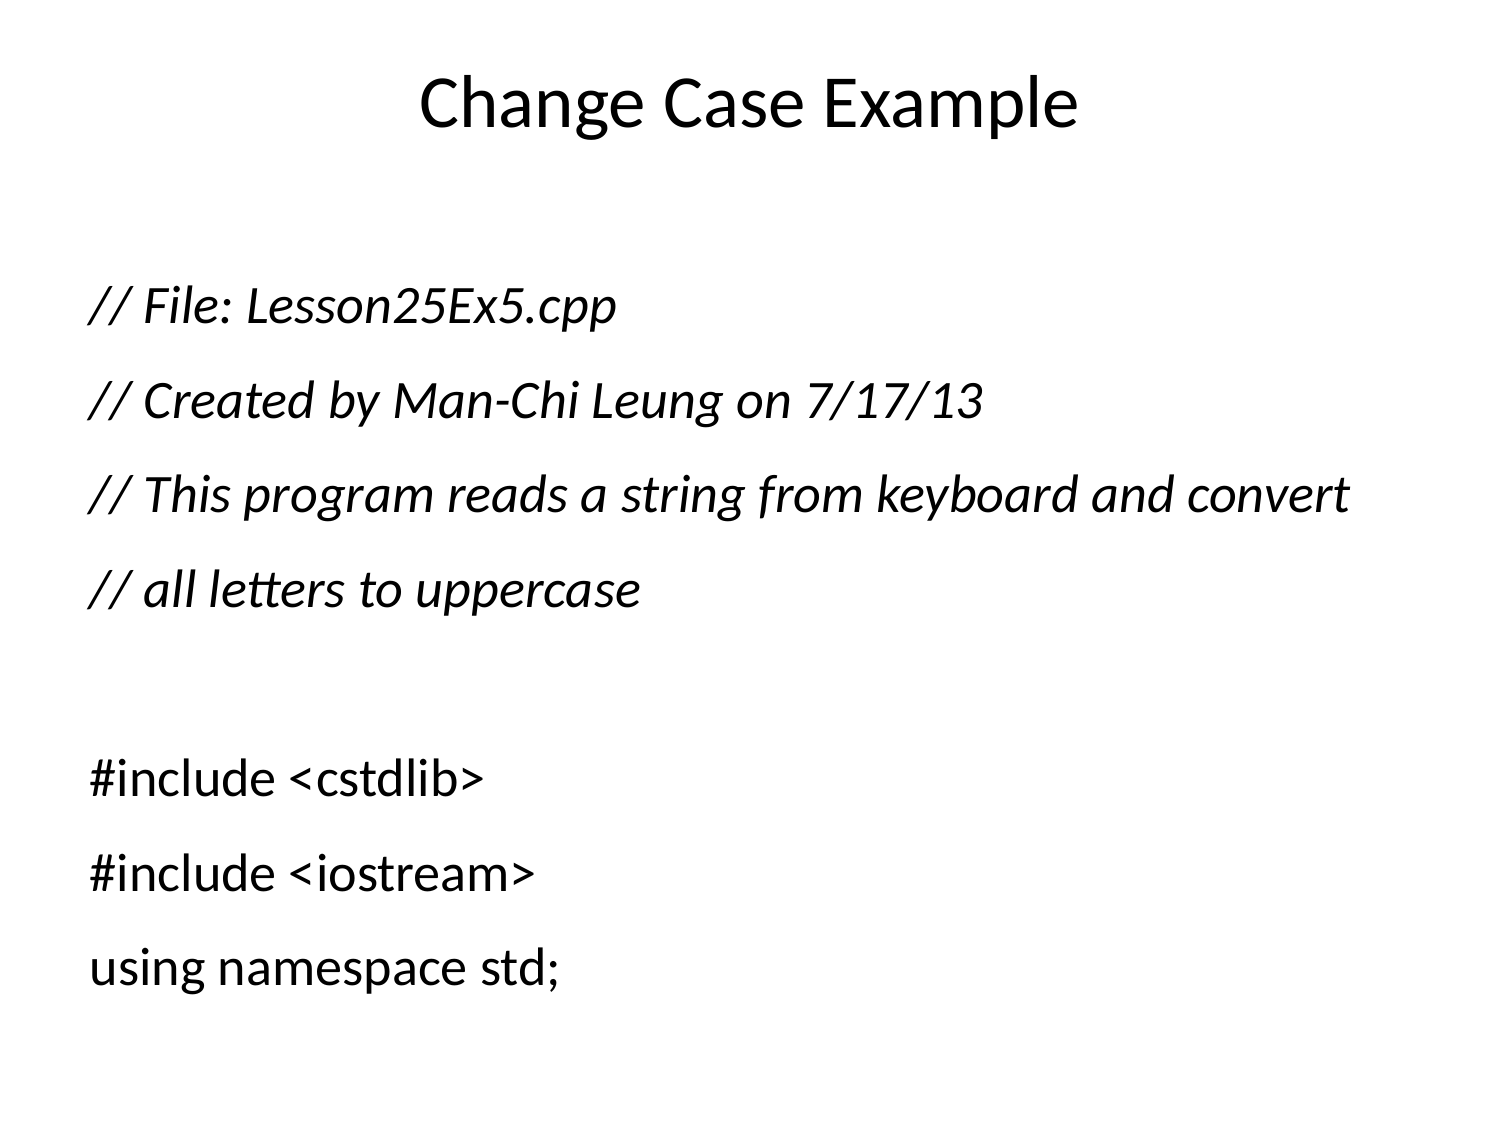

# Change Case Example
// File: Lesson25Ex5.cpp
// Created by Man-Chi Leung on 7/17/13
// This program reads a string from keyboard and convert
// all letters to uppercase
#include <cstdlib>
#include <iostream>
using namespace std;